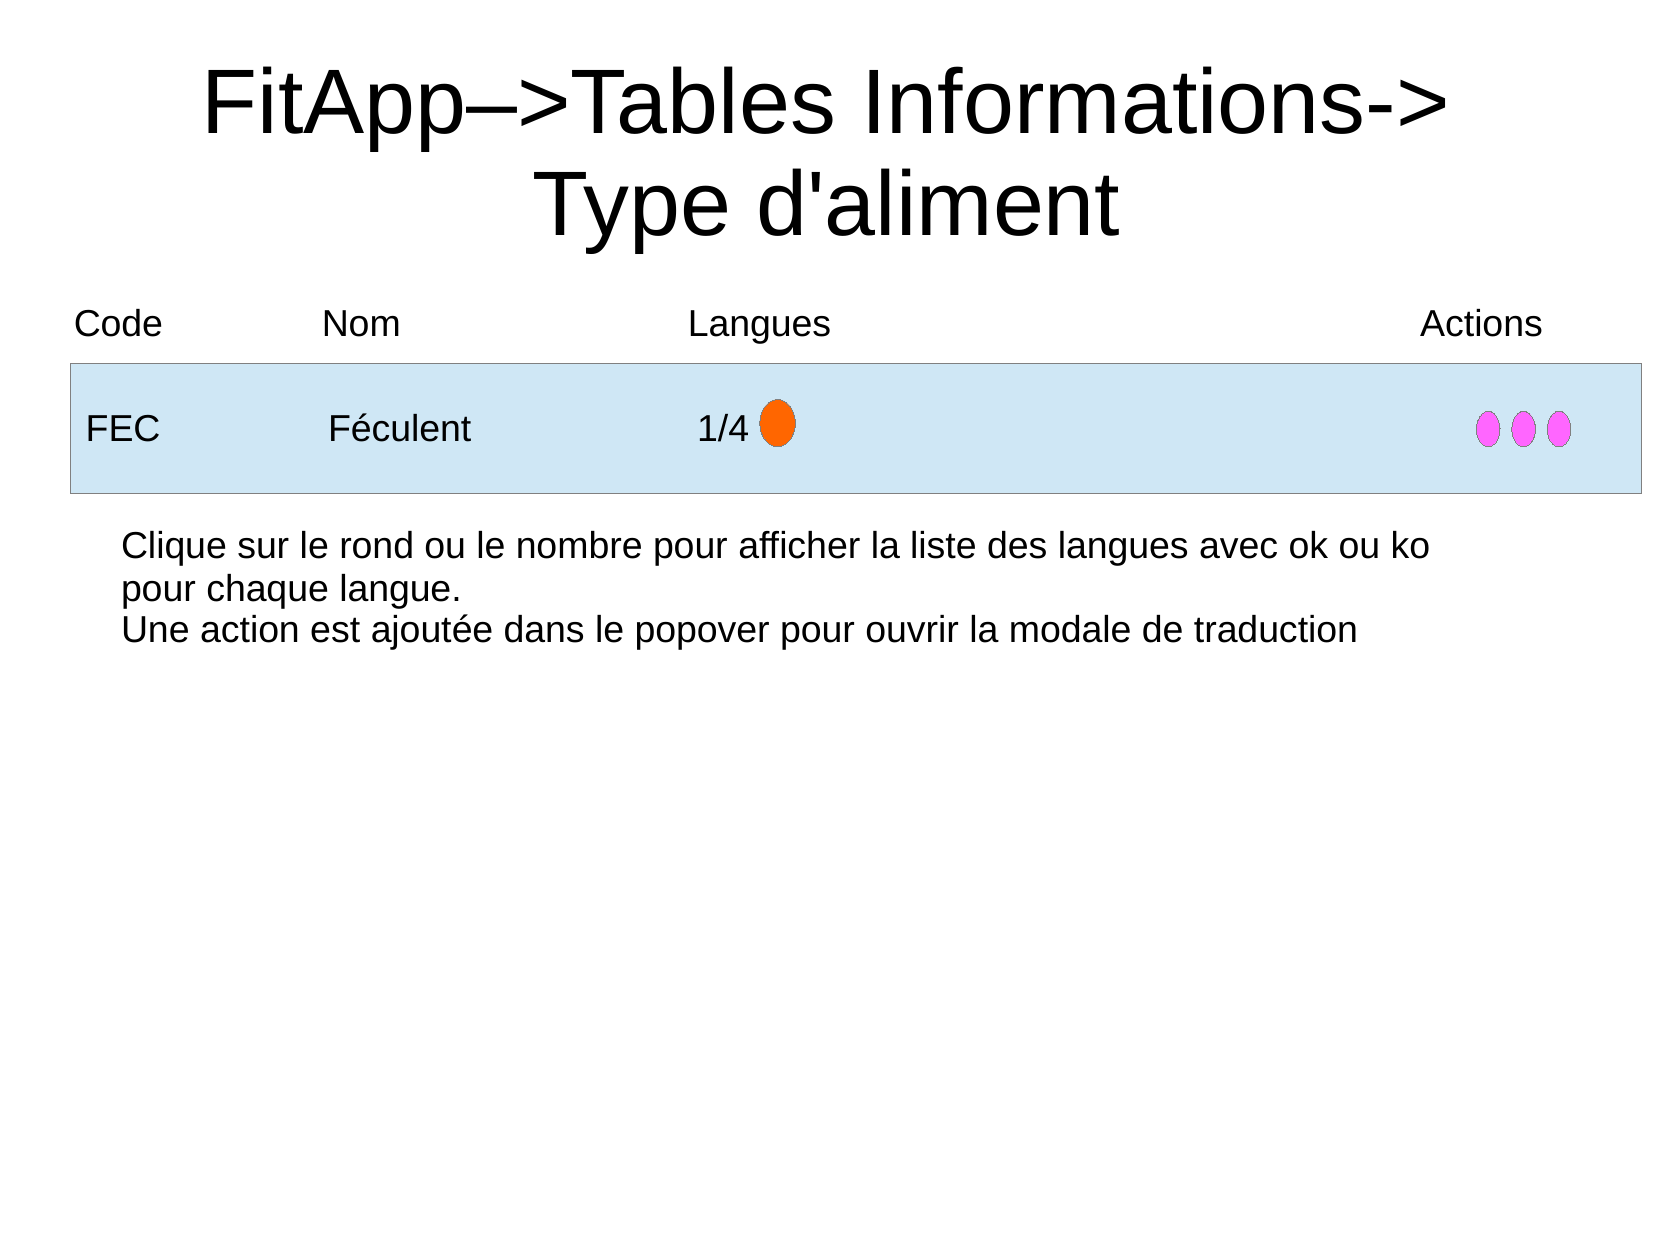

# FitApp–>Tables Informations-> Type d'aliment
Code
Nom
Langues
Actions
FEC		 Féculent			 1/4
Clique sur le rond ou le nombre pour afficher la liste des langues avec ok ou ko pour chaque langue.
Une action est ajoutée dans le popover pour ouvrir la modale de traduction